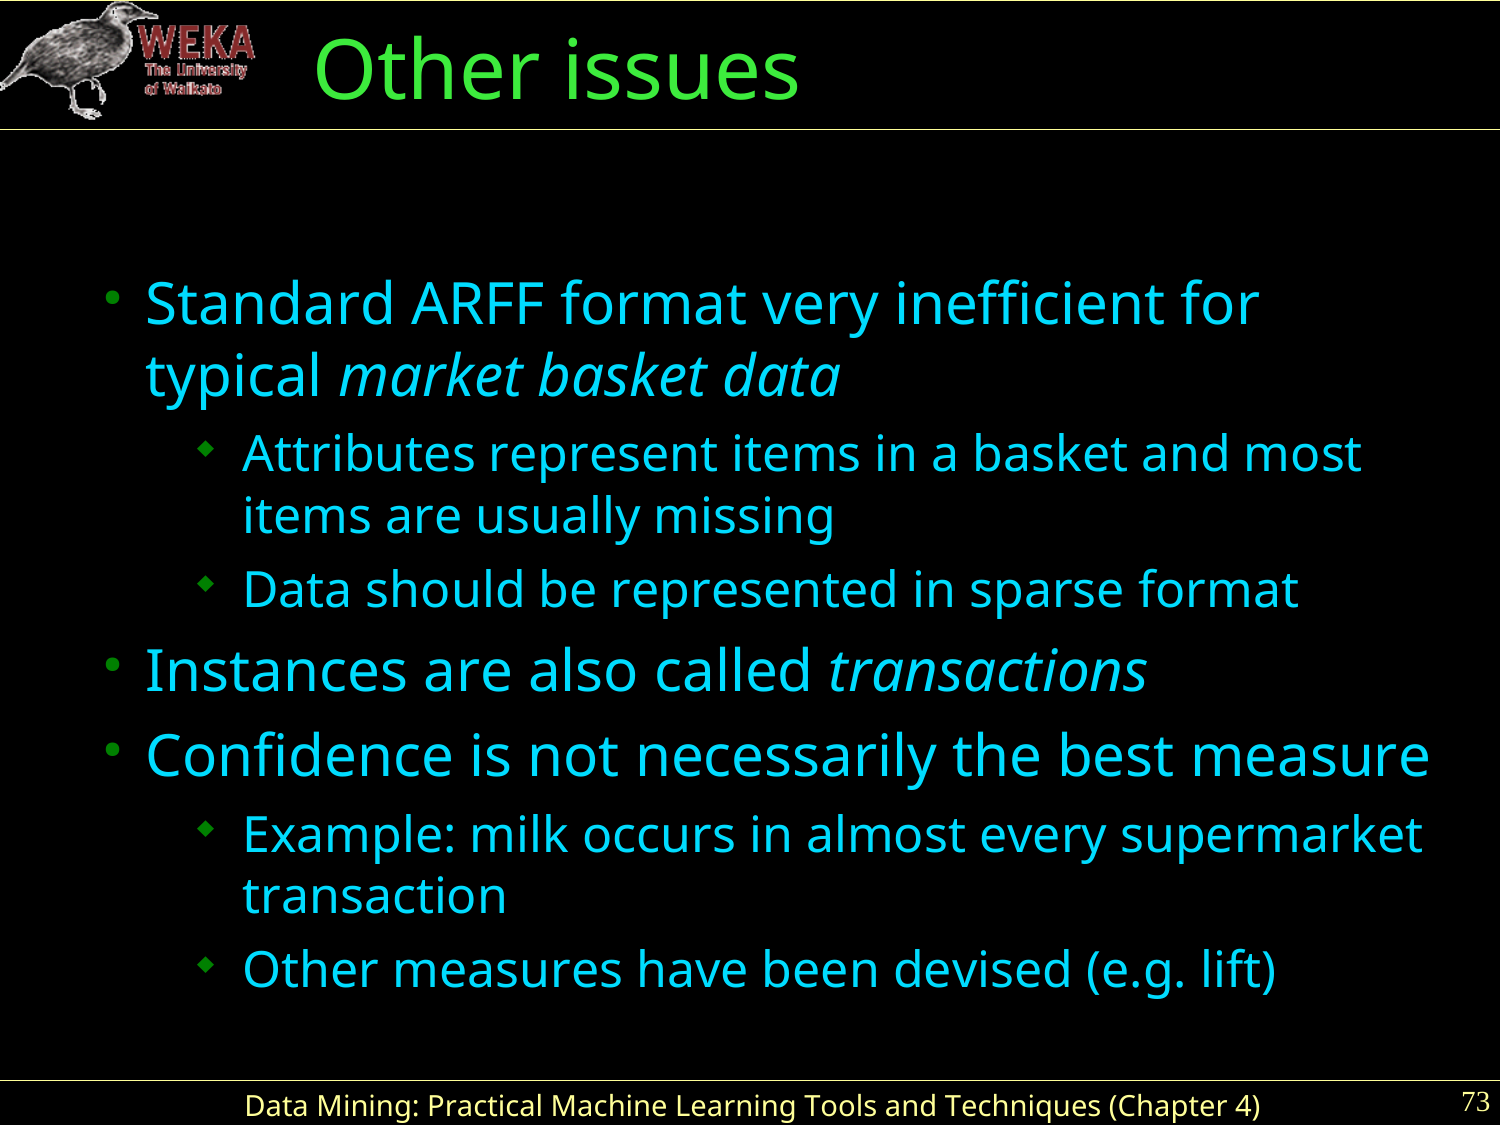

# Other issues
Standard ARFF format very inefficient for typical market basket data
Attributes represent items in a basket and most items are usually missing
Data should be represented in sparse format
Instances are also called transactions
Confidence is not necessarily the best measure
Example: milk occurs in almost every supermarket transaction
Other measures have been devised (e.g. lift)
Data Mining: Practical Machine Learning Tools and Techniques (Chapter 4)
73